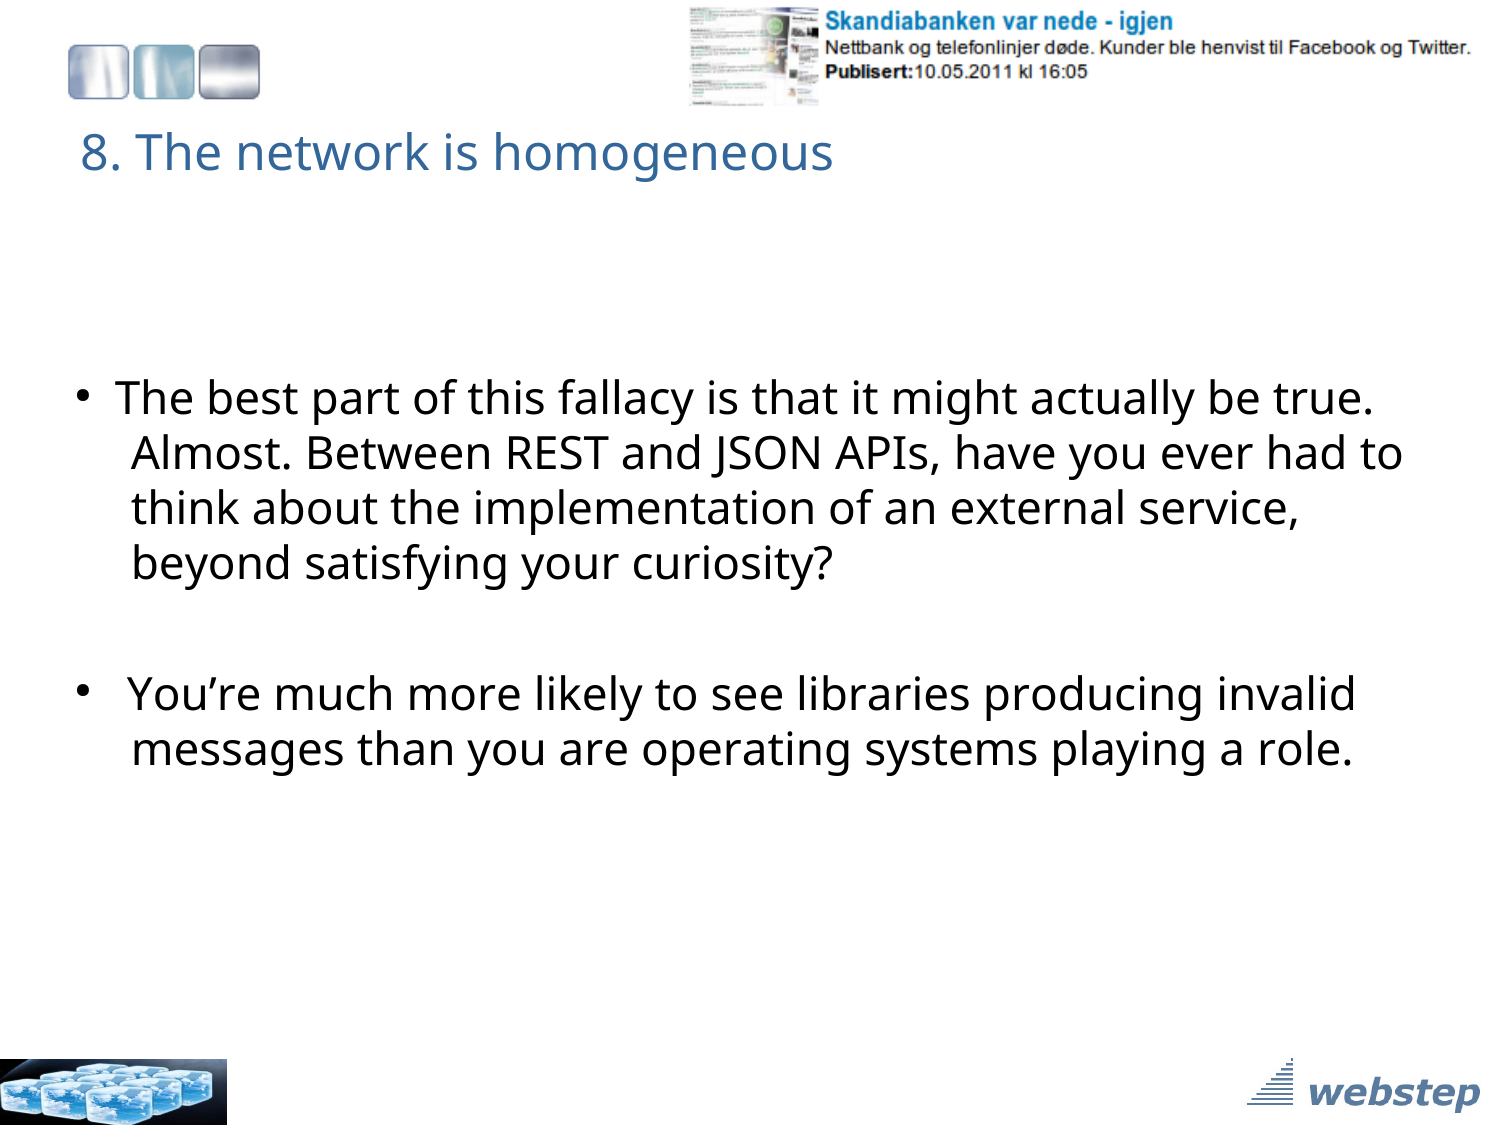

# 8. The network is homogeneous
 The best part of this fallacy is that it might actually be true. Almost. Between REST and JSON APIs, have you ever had to think about the implementation of an external service, beyond satisfying your curiosity?
 You’re much more likely to see libraries producing invalid messages than you are operating systems playing a role.